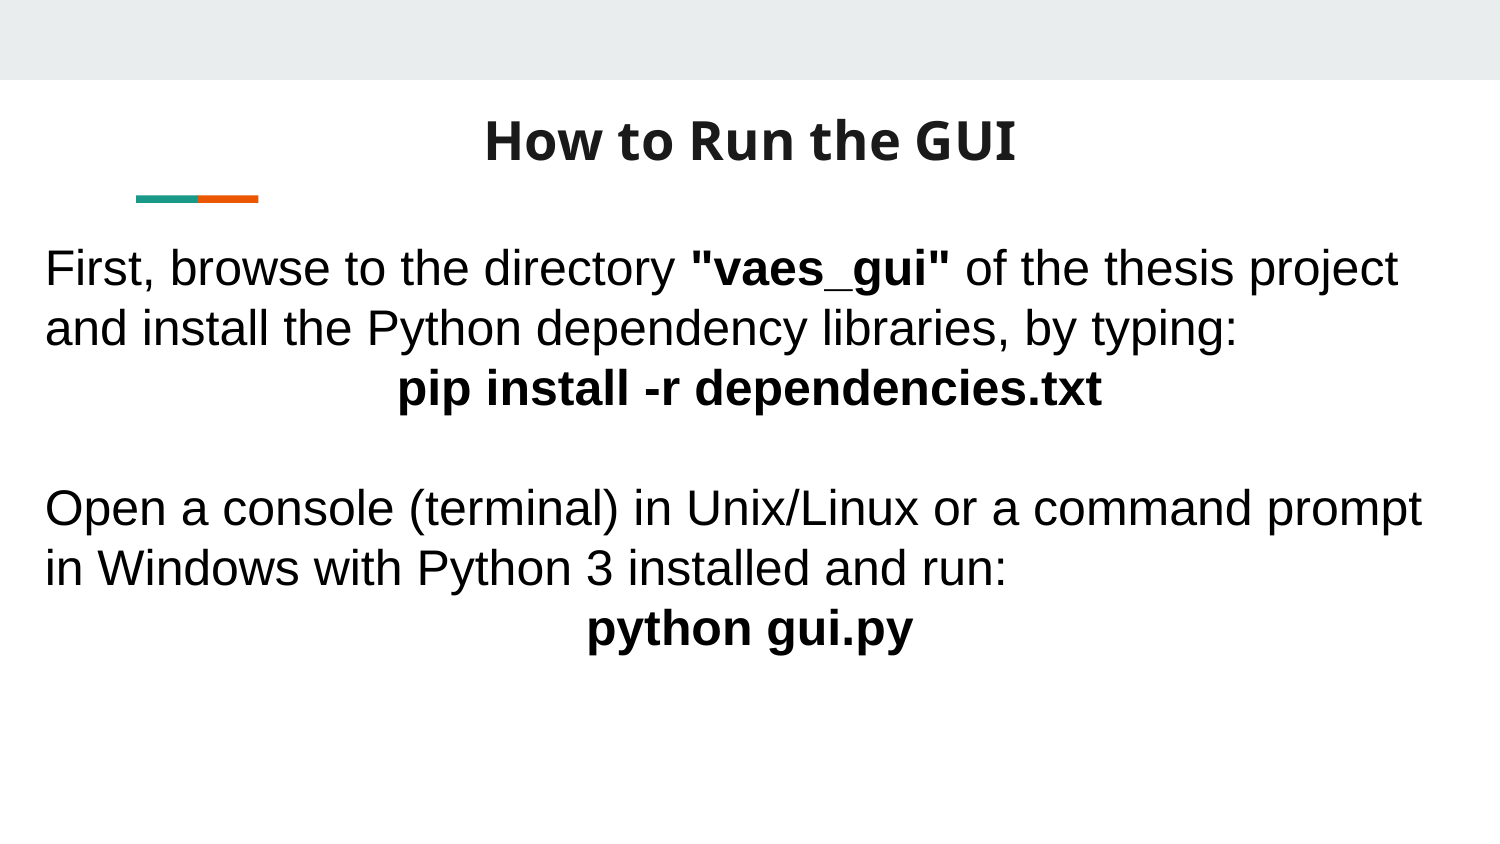

# How to Run the GUI
First, browse to the directory "vaes_gui" of the thesis project and install the Python dependency libraries, by typing:
pip install -r dependencies.txt
Open a console (terminal) in Unix/Linux or a command prompt in Windows with Python 3 installed and run:
python gui.py